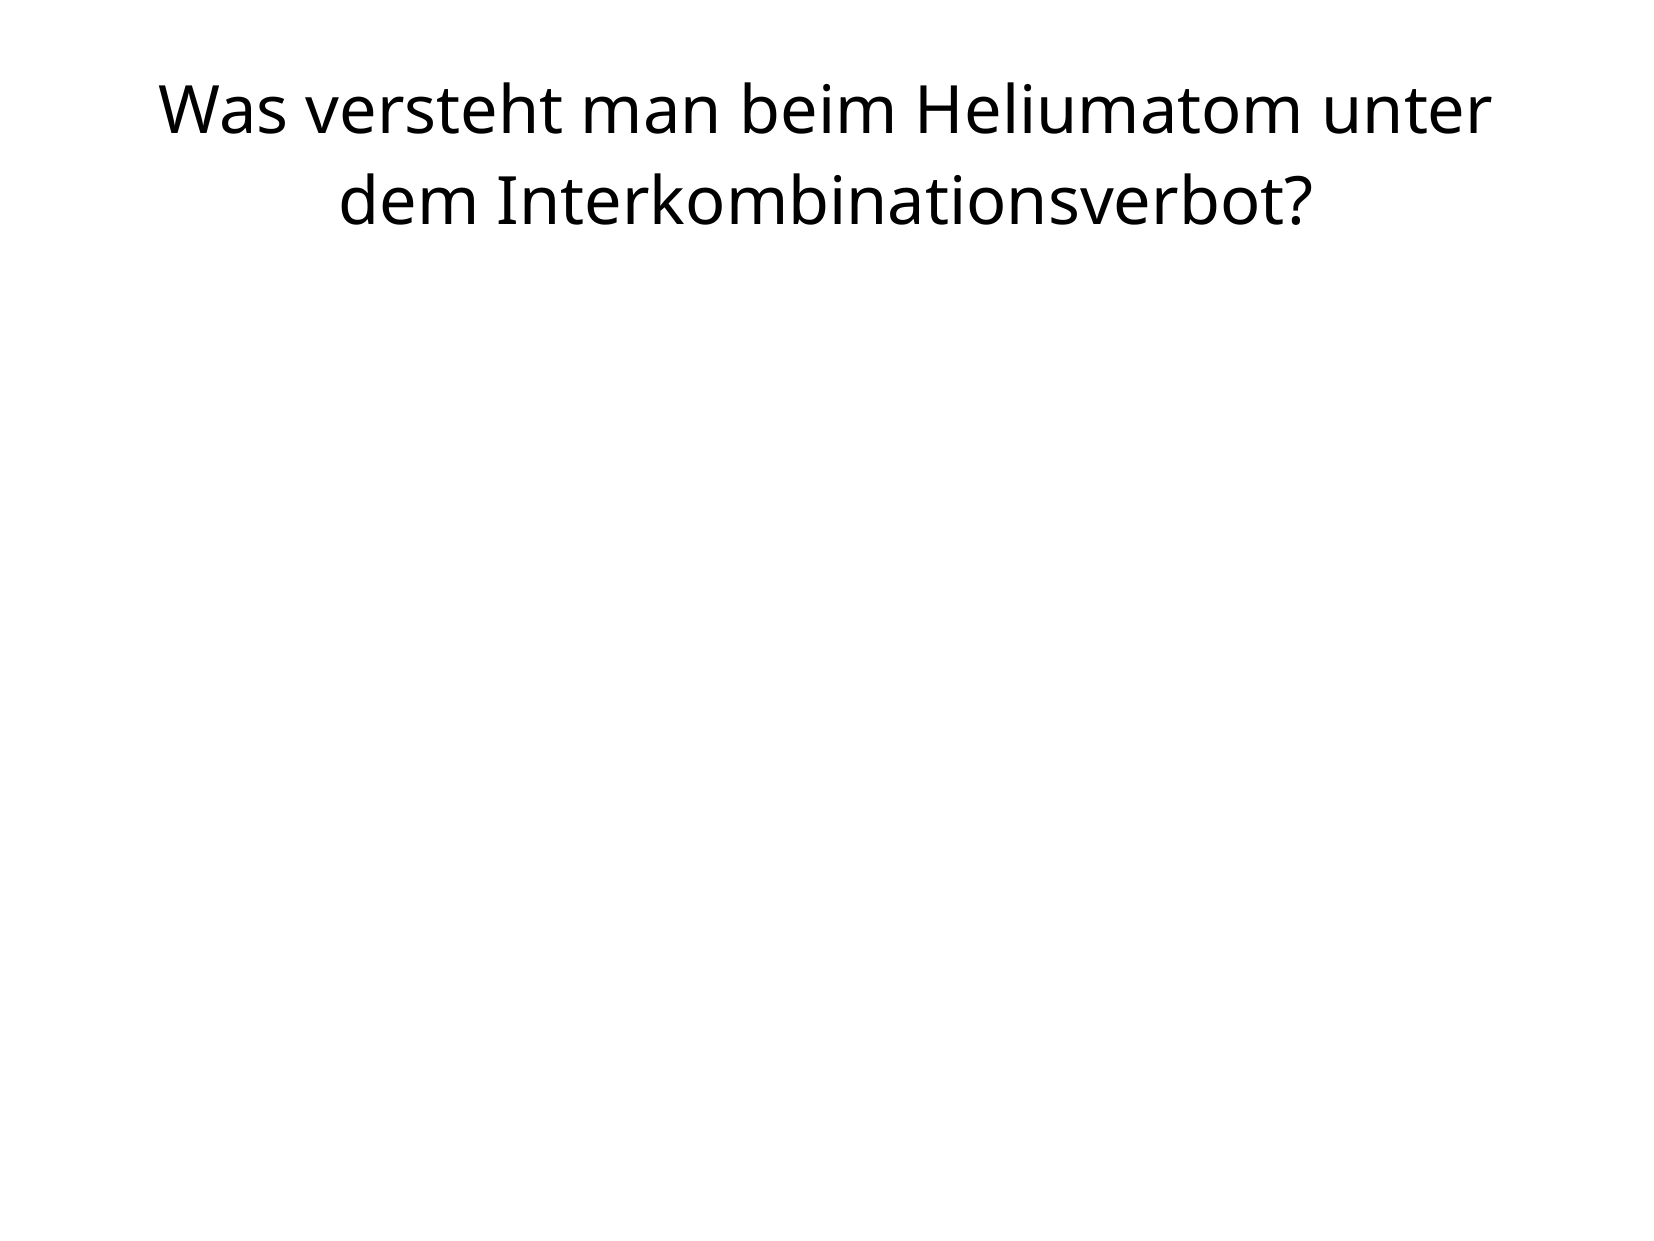

# Was versteht man beim Heliumatom unter dem Interkombinationsverbot?